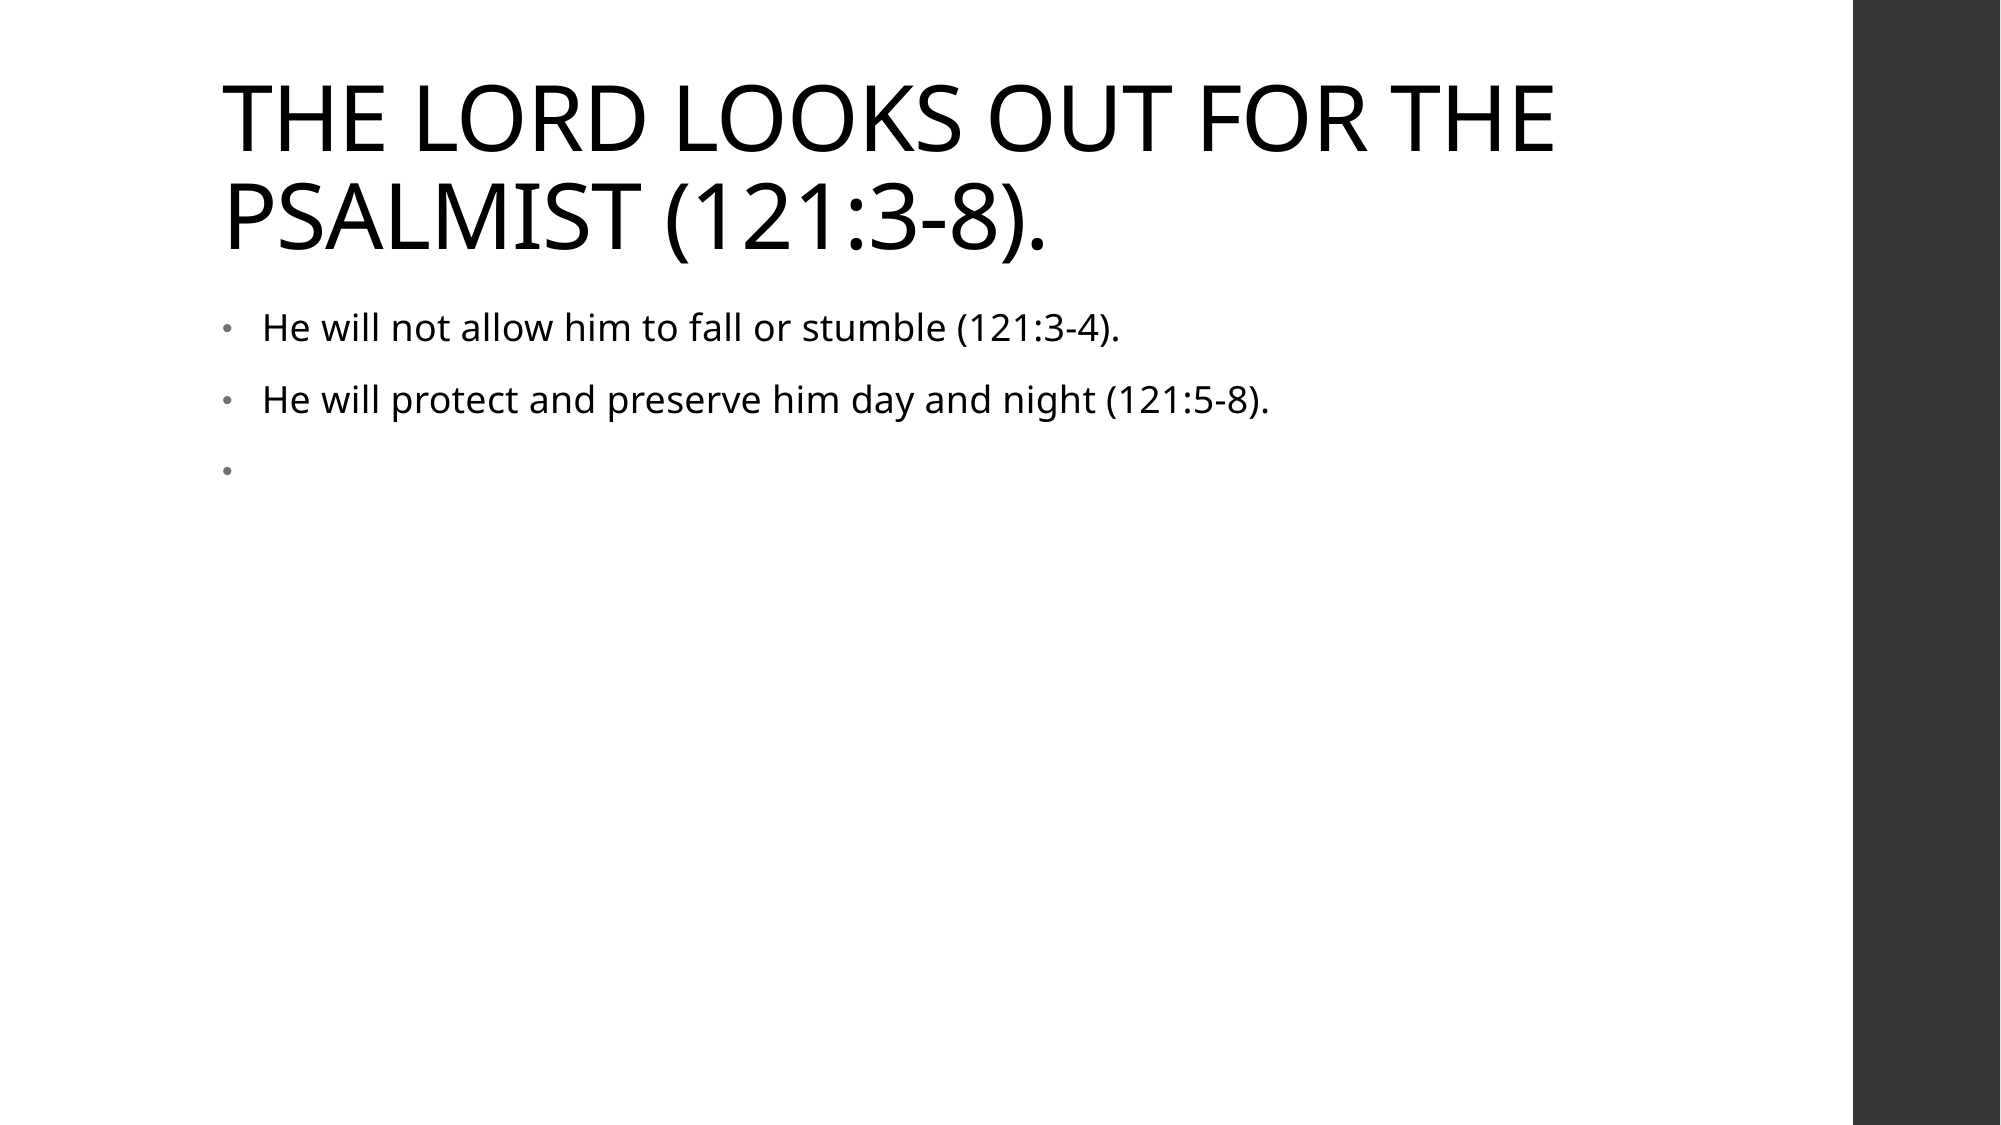

# THE LORD LOOKS OUT FOR THE PSALMIST (121:3-8).
 He will not allow him to fall or stumble (121:3-4).
 He will protect and preserve him day and night (121:5-8).